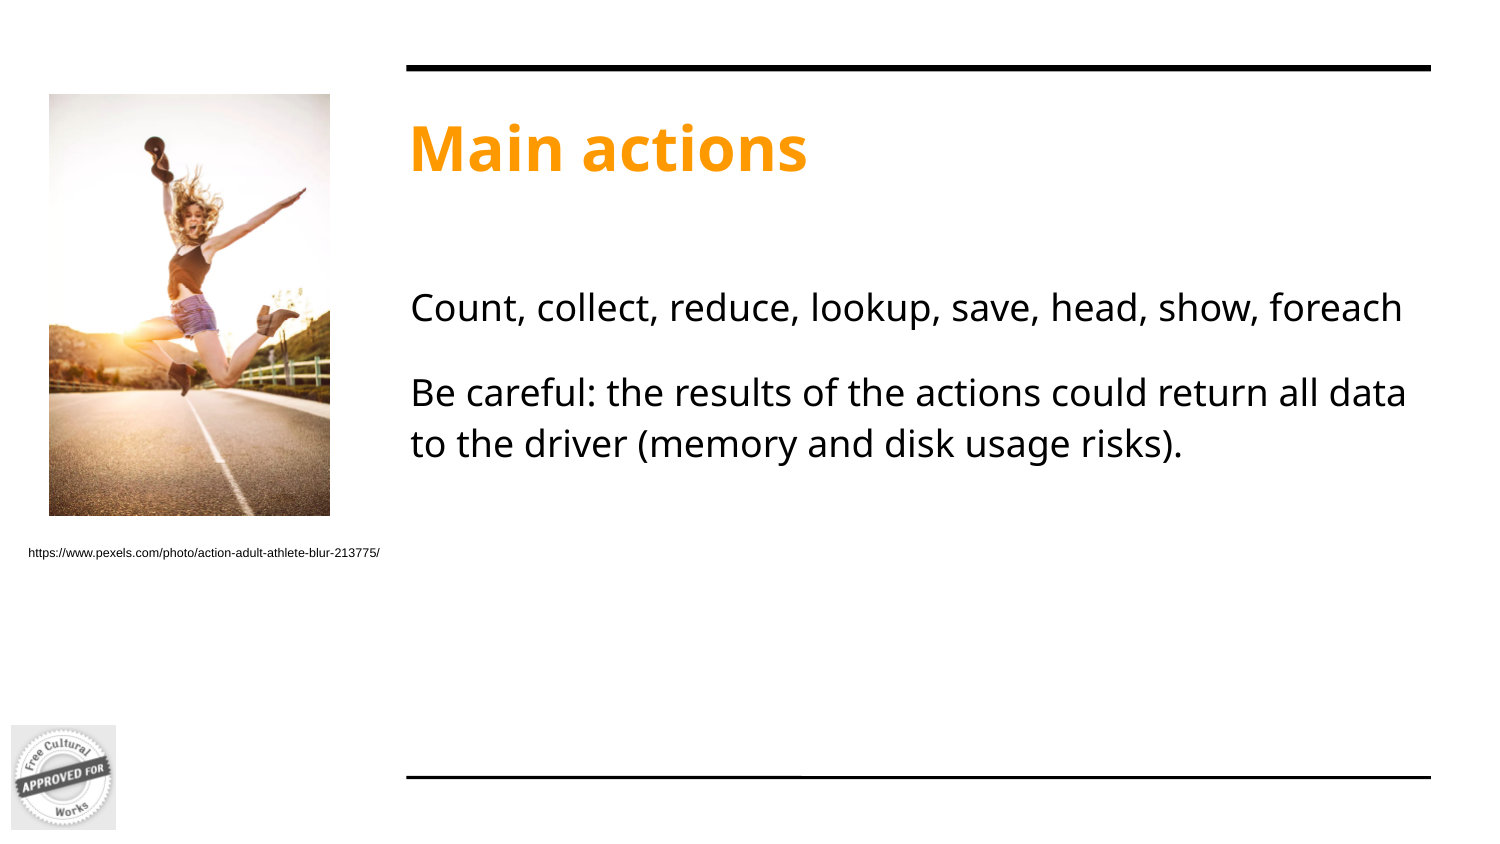

# Main actions
Count, collect, reduce, lookup, save, head, show, foreach
Be careful: the results of the actions could return all data to the driver (memory and disk usage risks).
https://www.pexels.com/photo/action-adult-athlete-blur-213775/